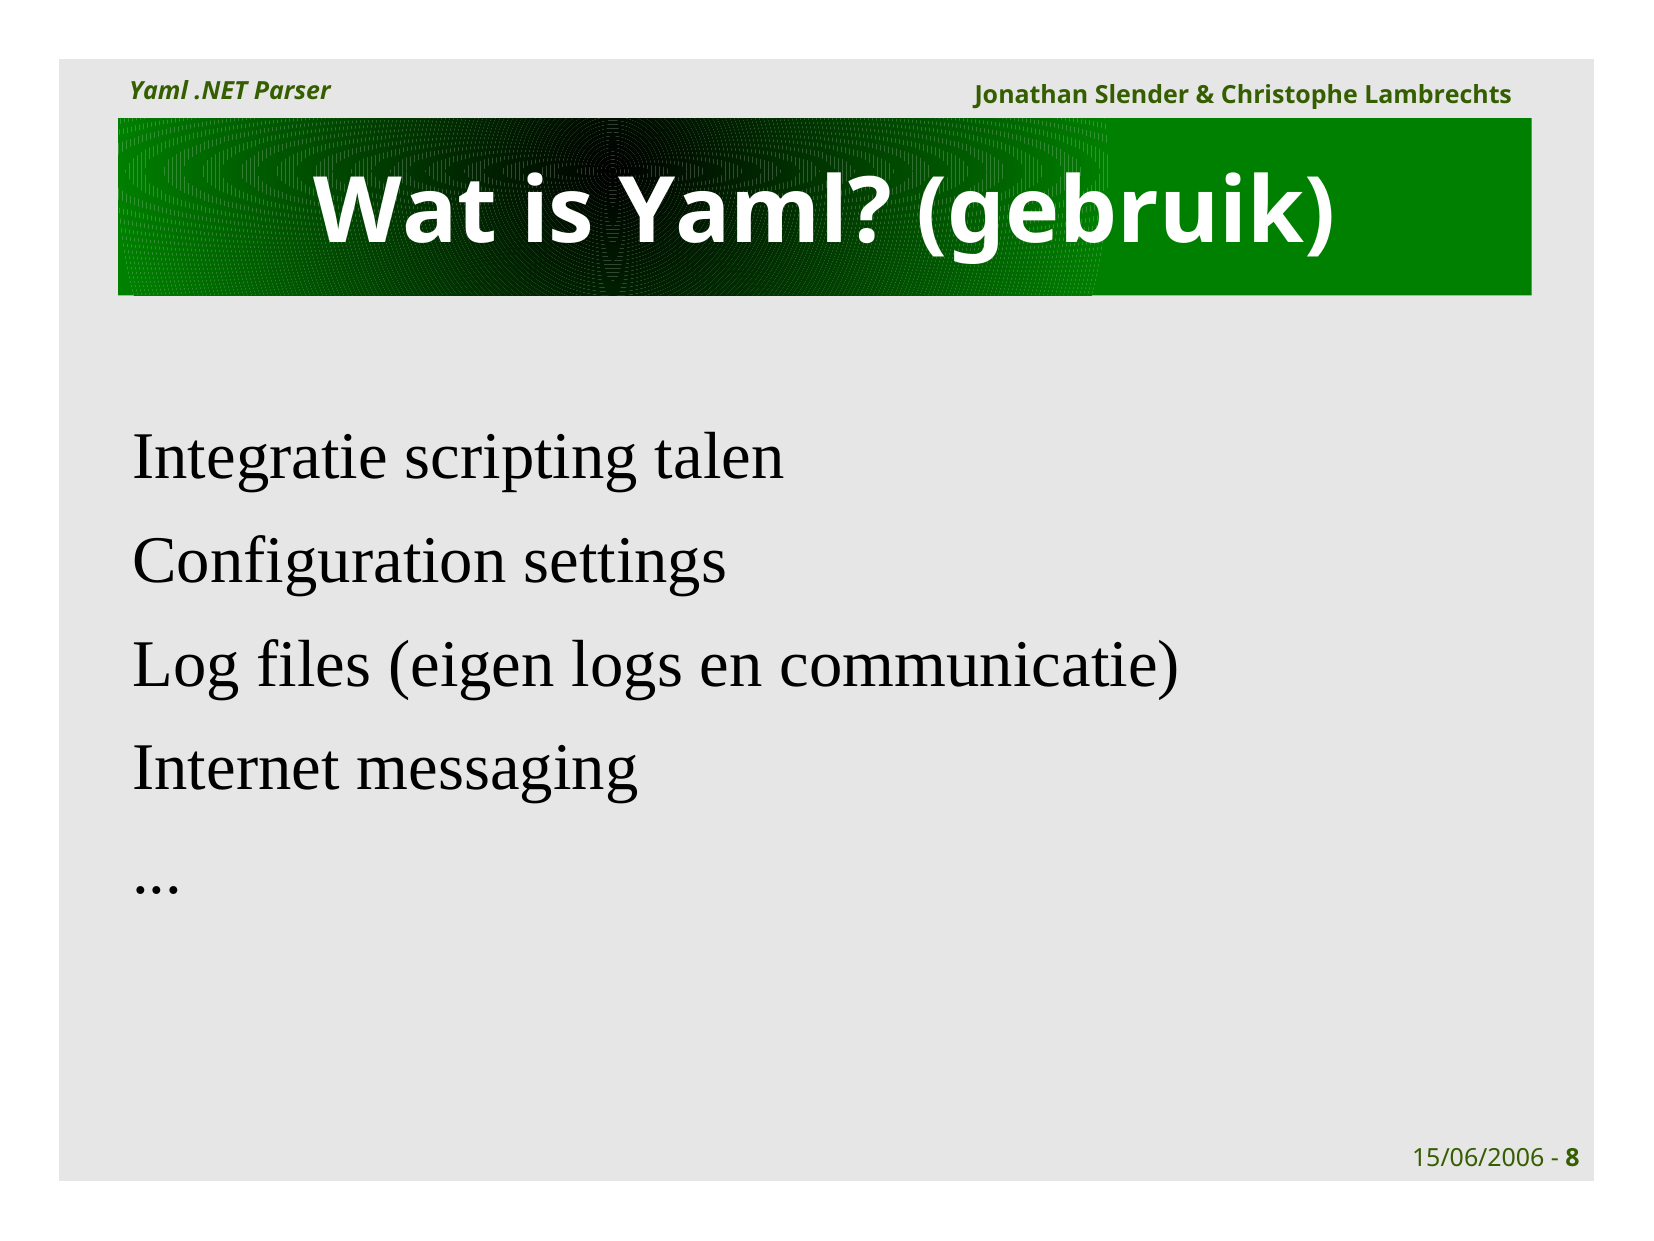

# Wat is Yaml? (gebruik)
Integratie scripting talen
Configuration settings
Log files (eigen logs en communicatie)
Internet messaging
...